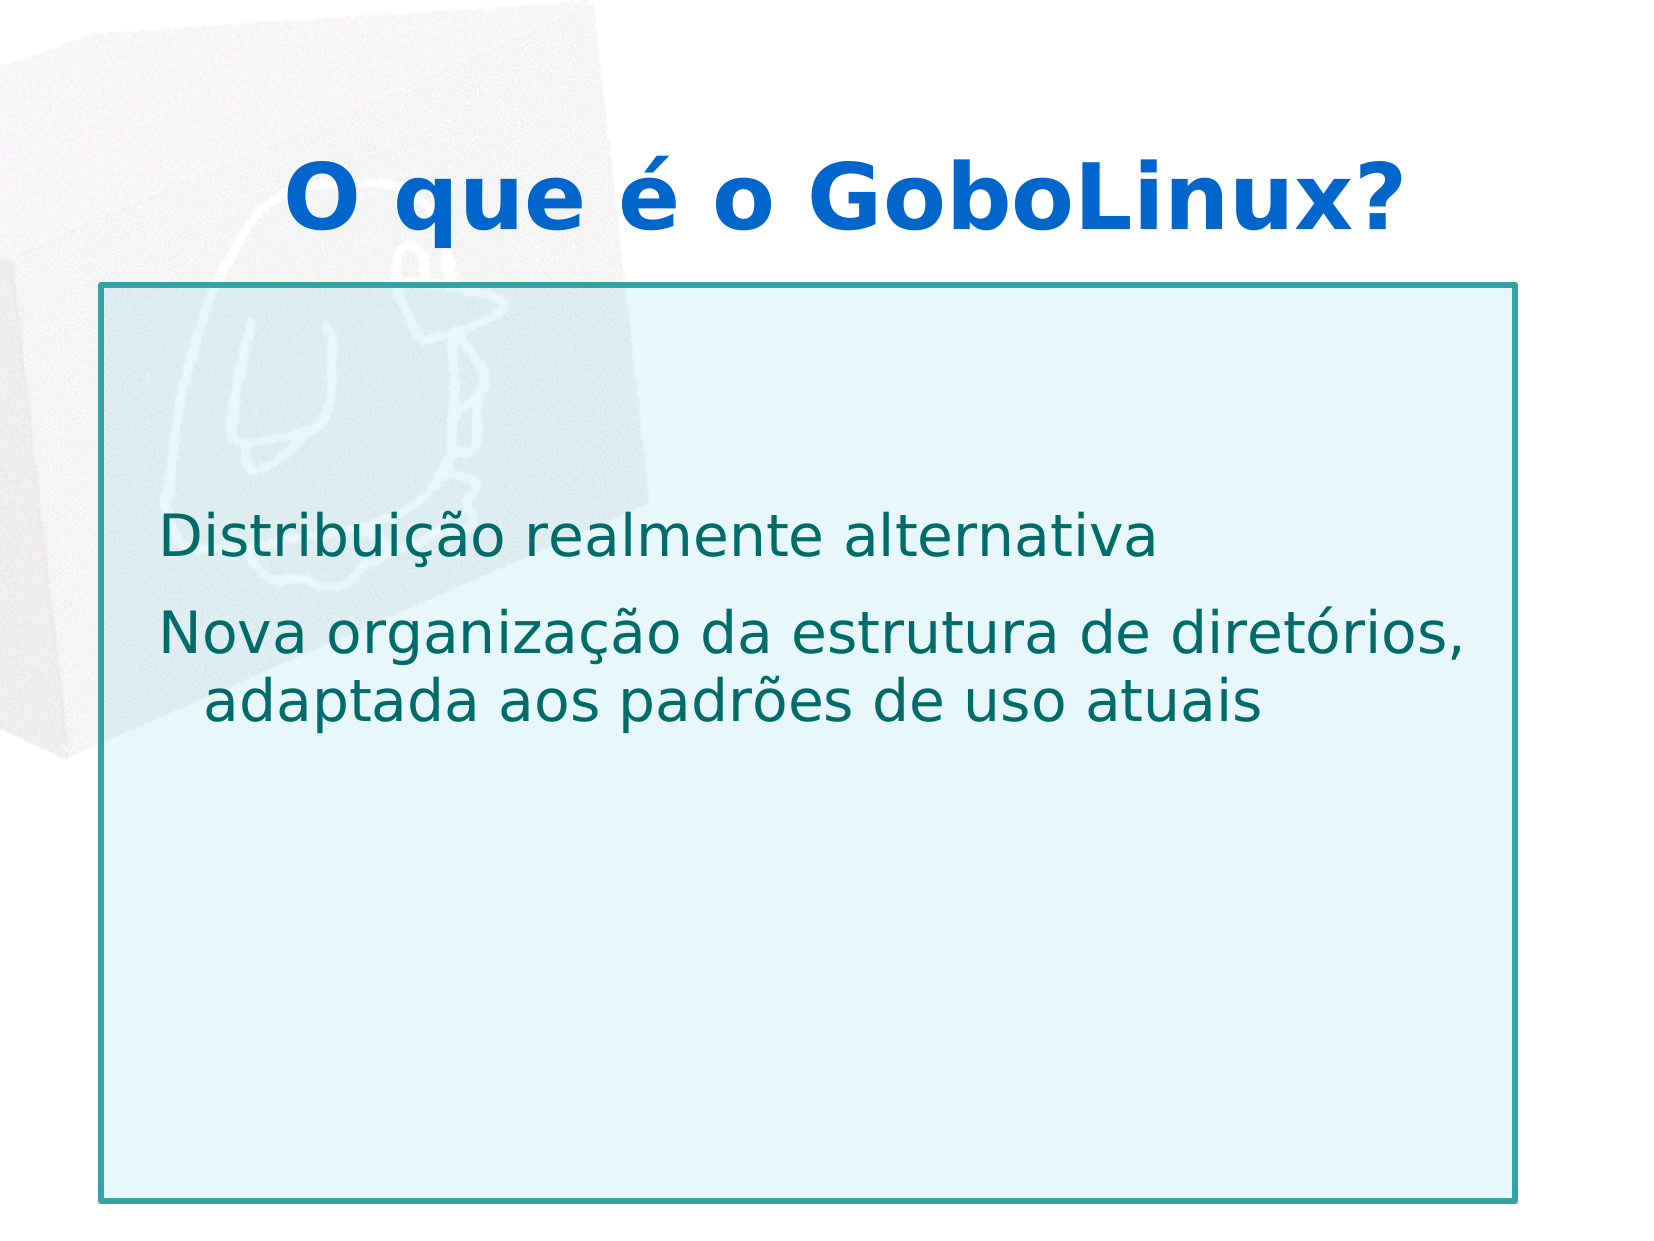

# O que é o GoboLinux?
Distribuição realmente alternativa
Nova organização da estrutura de diretórios, adaptada aos padrões de uso atuais